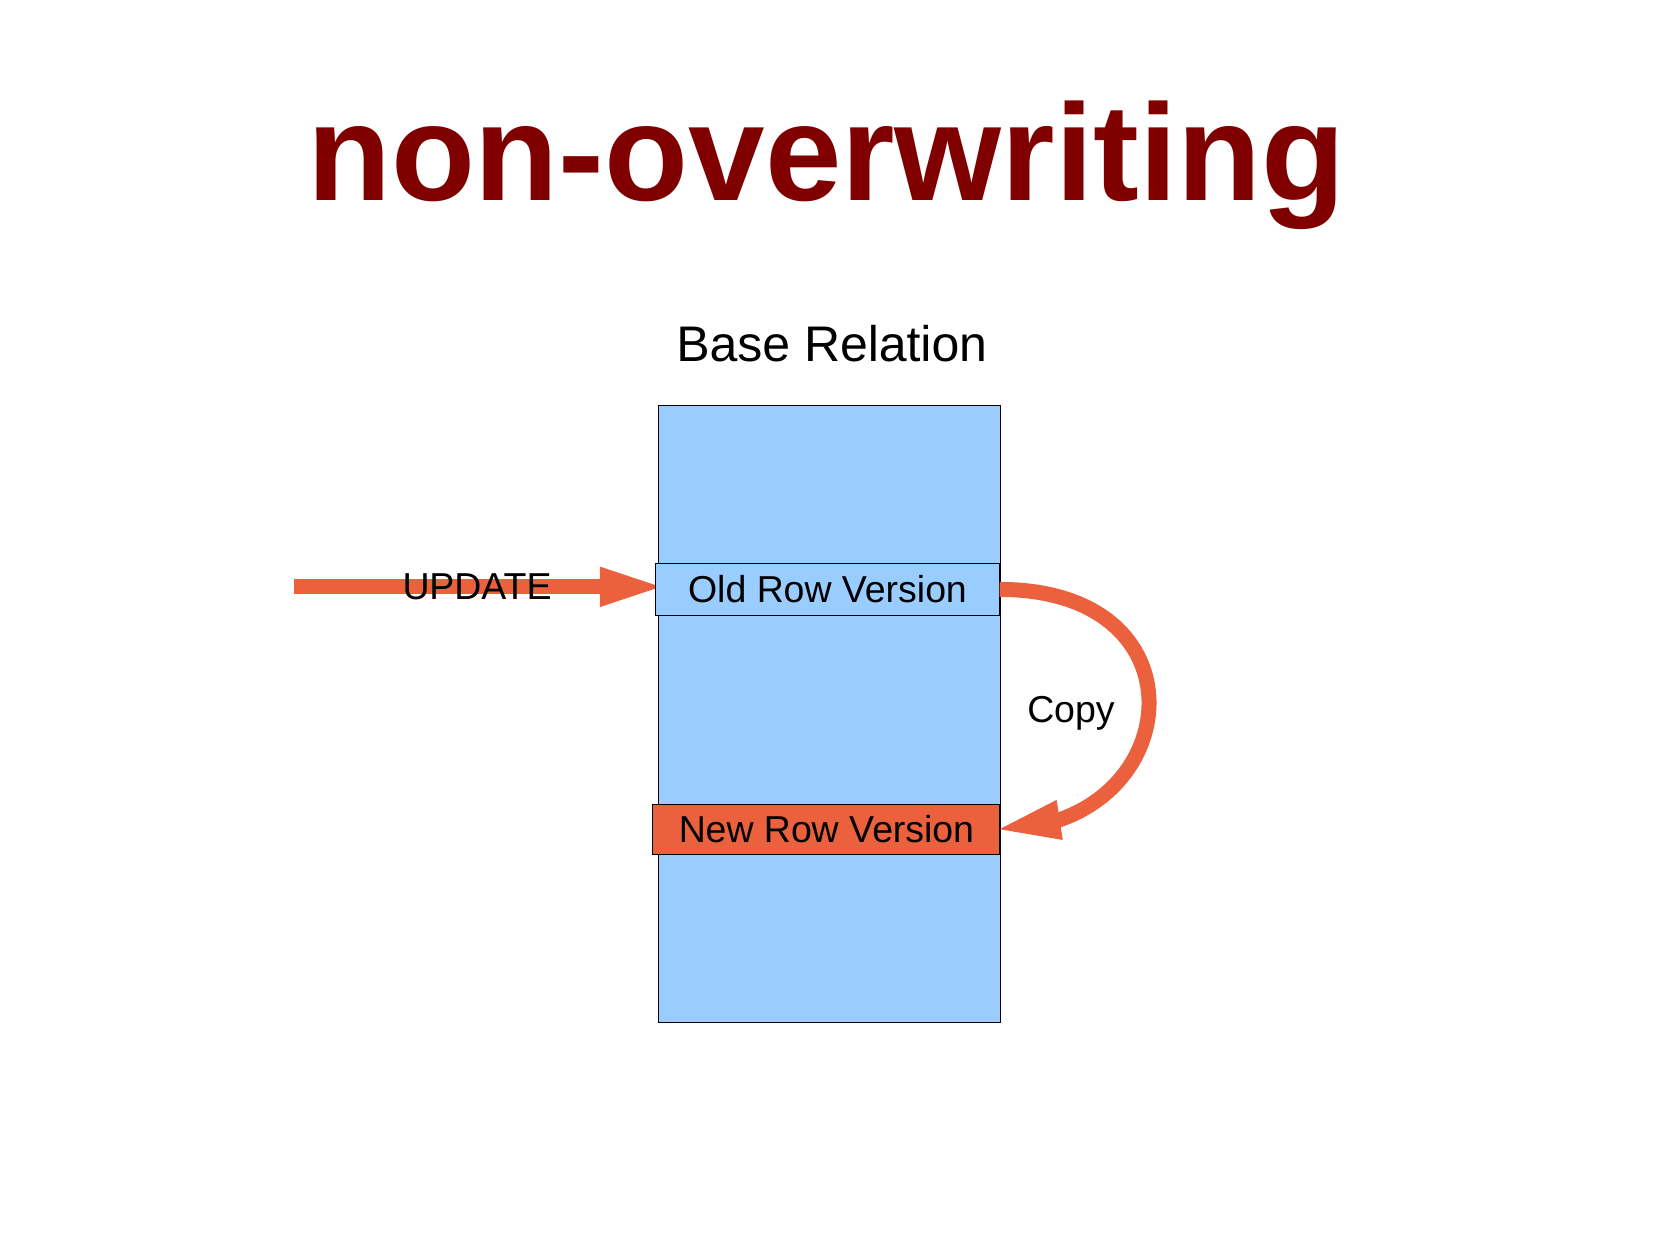

# non-overwriting
Base Relation
Old Row Version
UPDATE
New Row Version